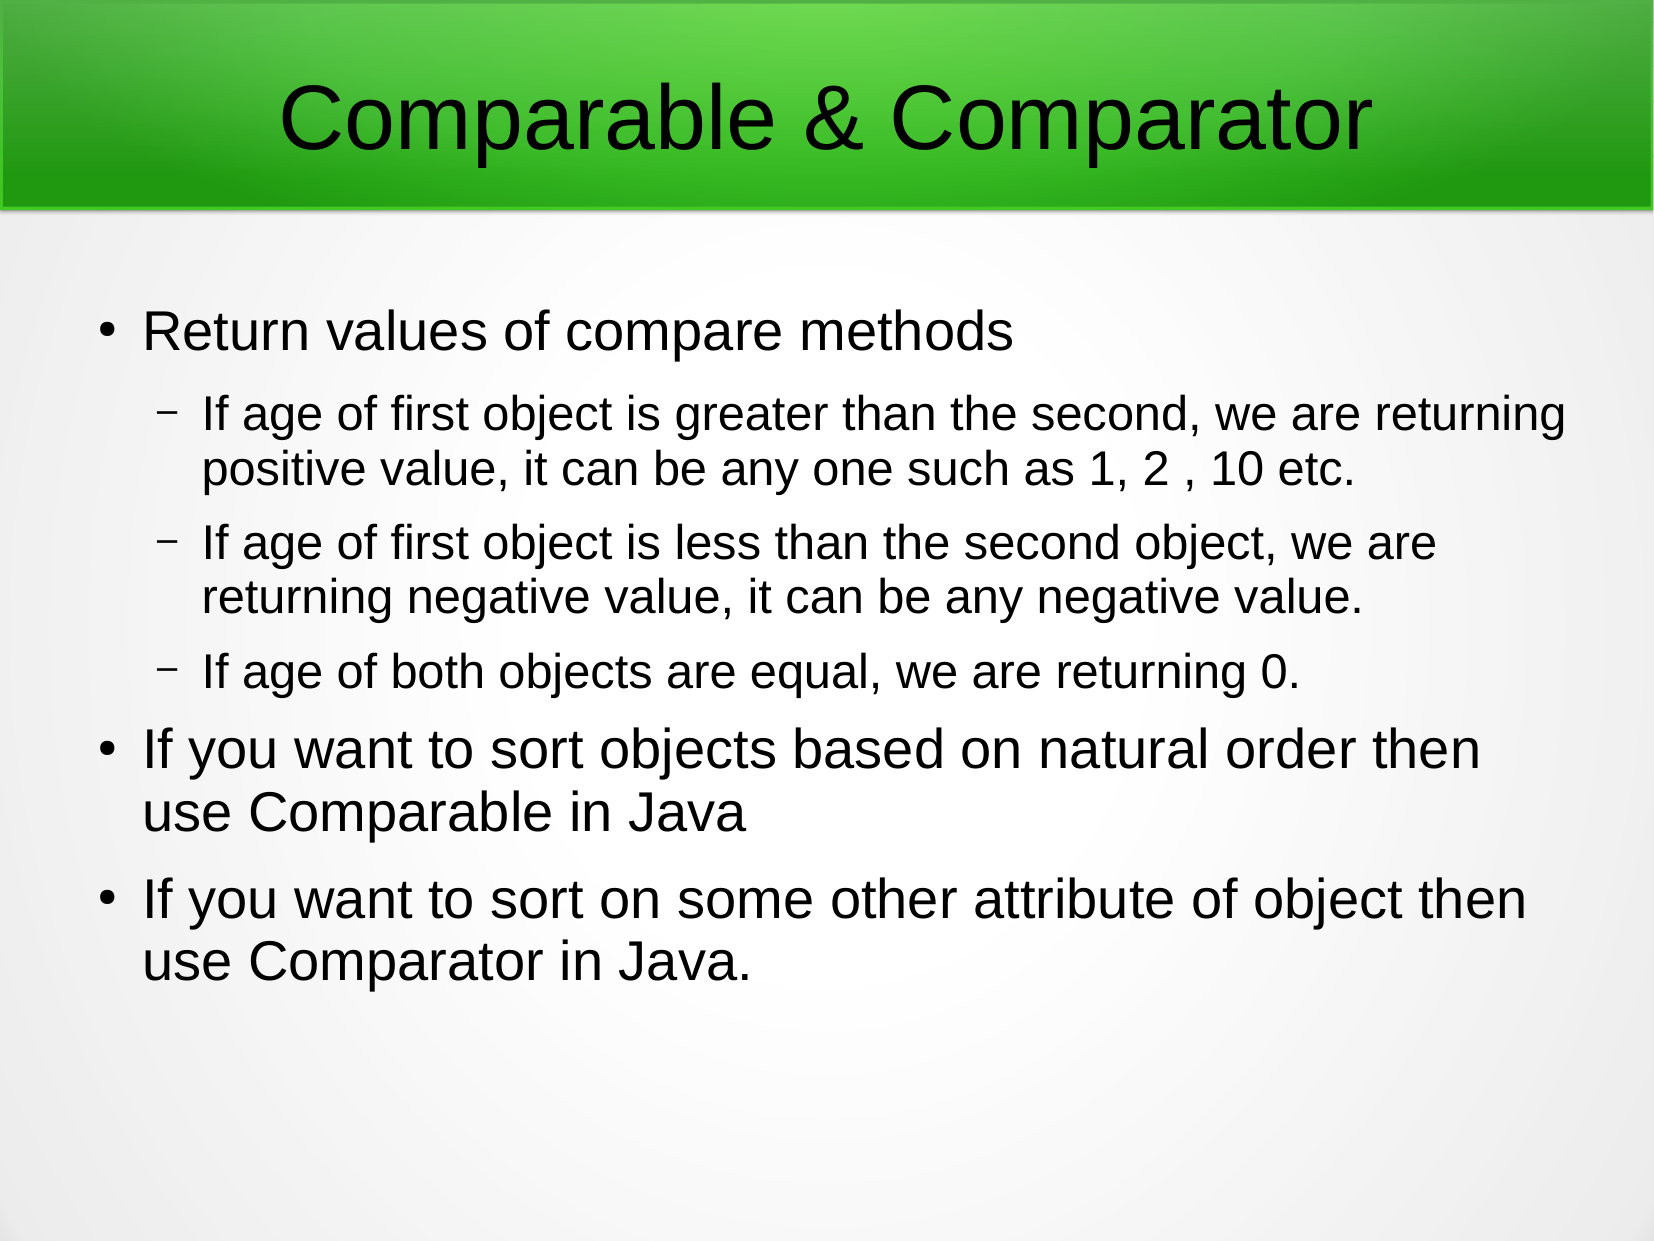

# Comparable & Comparator
Return values of compare methods
If age of first object is greater than the second, we are returning positive value, it can be any one such as 1, 2 , 10 etc.
If age of first object is less than the second object, we are returning negative value, it can be any negative value.
If age of both objects are equal, we are returning 0.
If you want to sort objects based on natural order then use Comparable in Java
If you want to sort on some other attribute of object then use Comparator in Java.